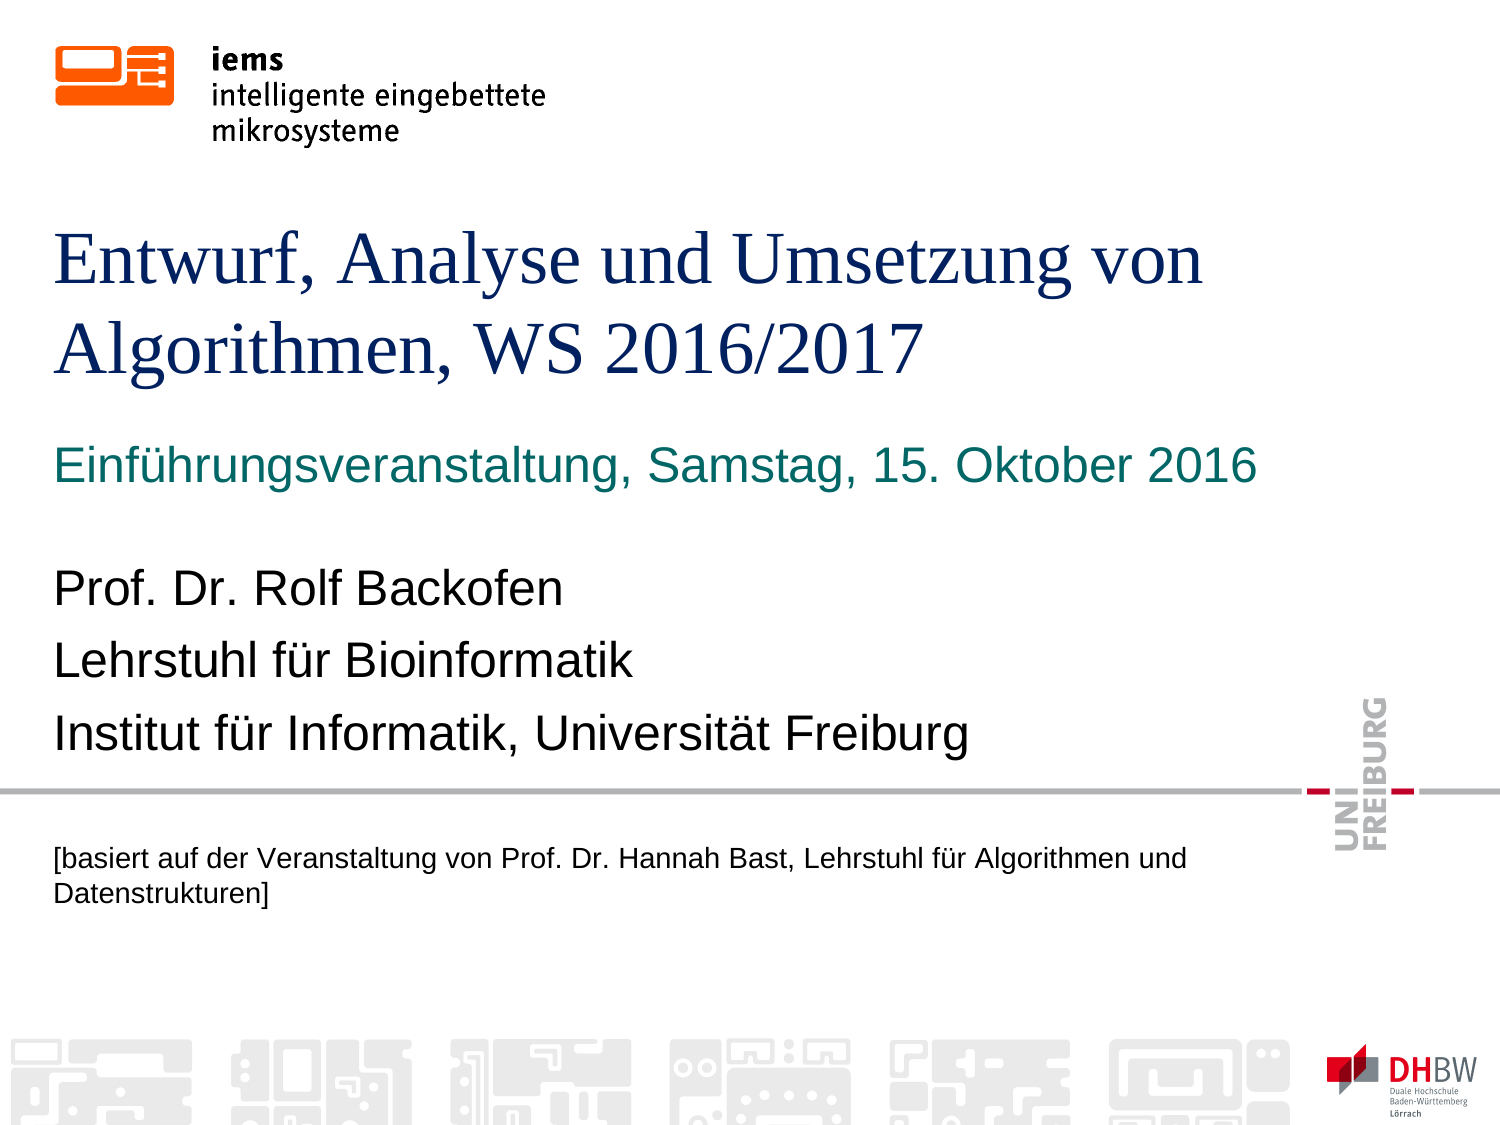

Entwurf, Analyse und Umsetzung von Algorithmen, WS 2016/2017
Einführungsveranstaltung, Samstag, 15. Oktober 2016
Prof. Dr. Rolf Backofen
Lehrstuhl für Bioinformatik
Institut für Informatik, Universität Freiburg
[basiert auf der Veranstaltung von Prof. Dr. Hannah Bast, Lehrstuhl für Algorithmen und Datenstrukturen]